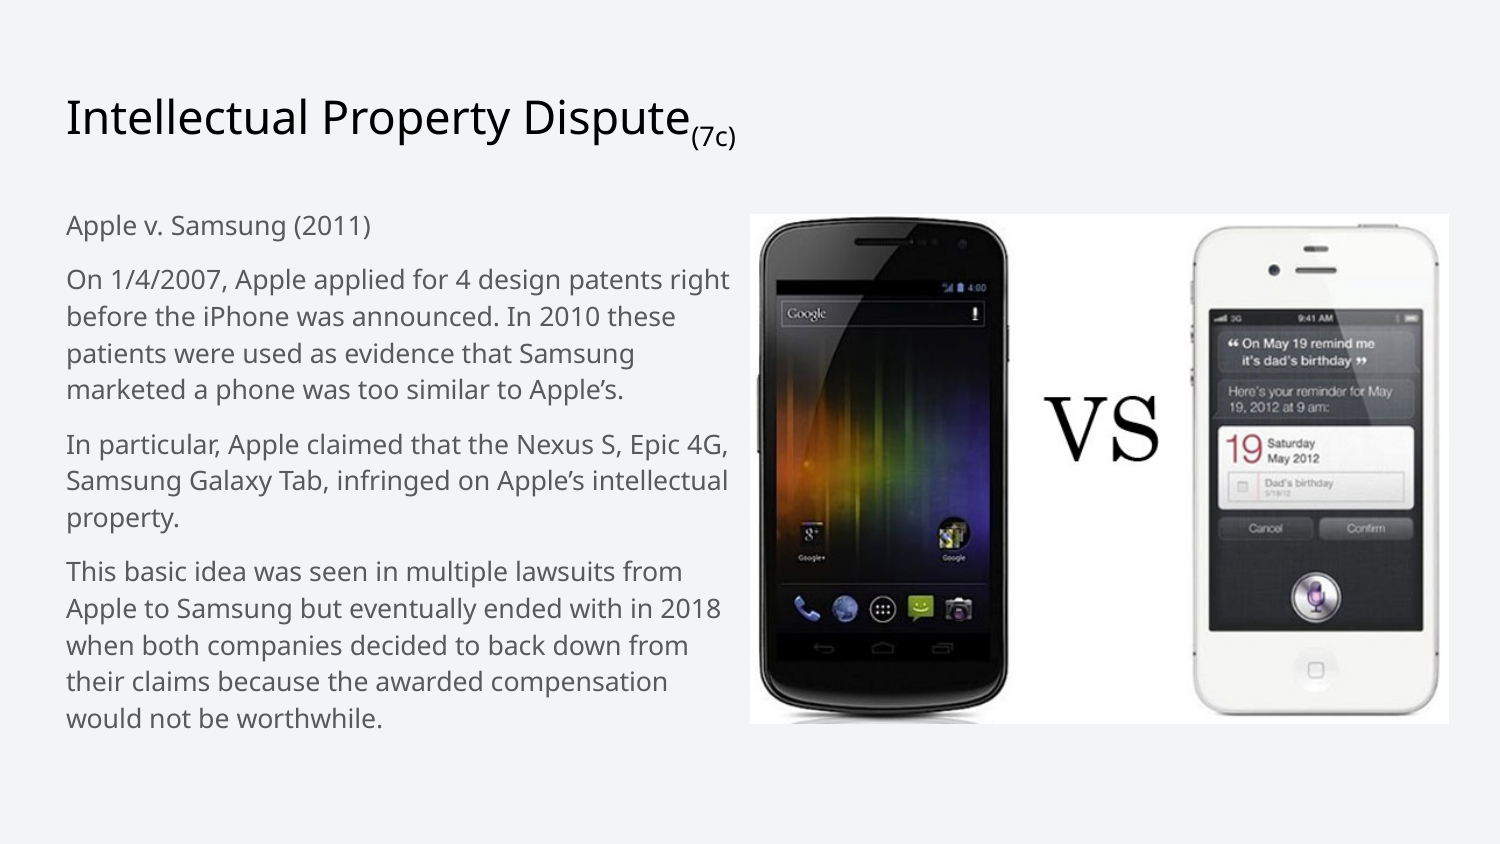

# Intellectual Property Dispute(7c)
Apple v. Samsung (2011)
On 1/4/2007, Apple applied for 4 design patents right before the iPhone was announced. In 2010 these patients were used as evidence that Samsung marketed a phone was too similar to Apple’s.
In particular, Apple claimed that the Nexus S, Epic 4G, Samsung Galaxy Tab, infringed on Apple’s intellectual property.
This basic idea was seen in multiple lawsuits from Apple to Samsung but eventually ended with in 2018 when both companies decided to back down from their claims because the awarded compensation would not be worthwhile.